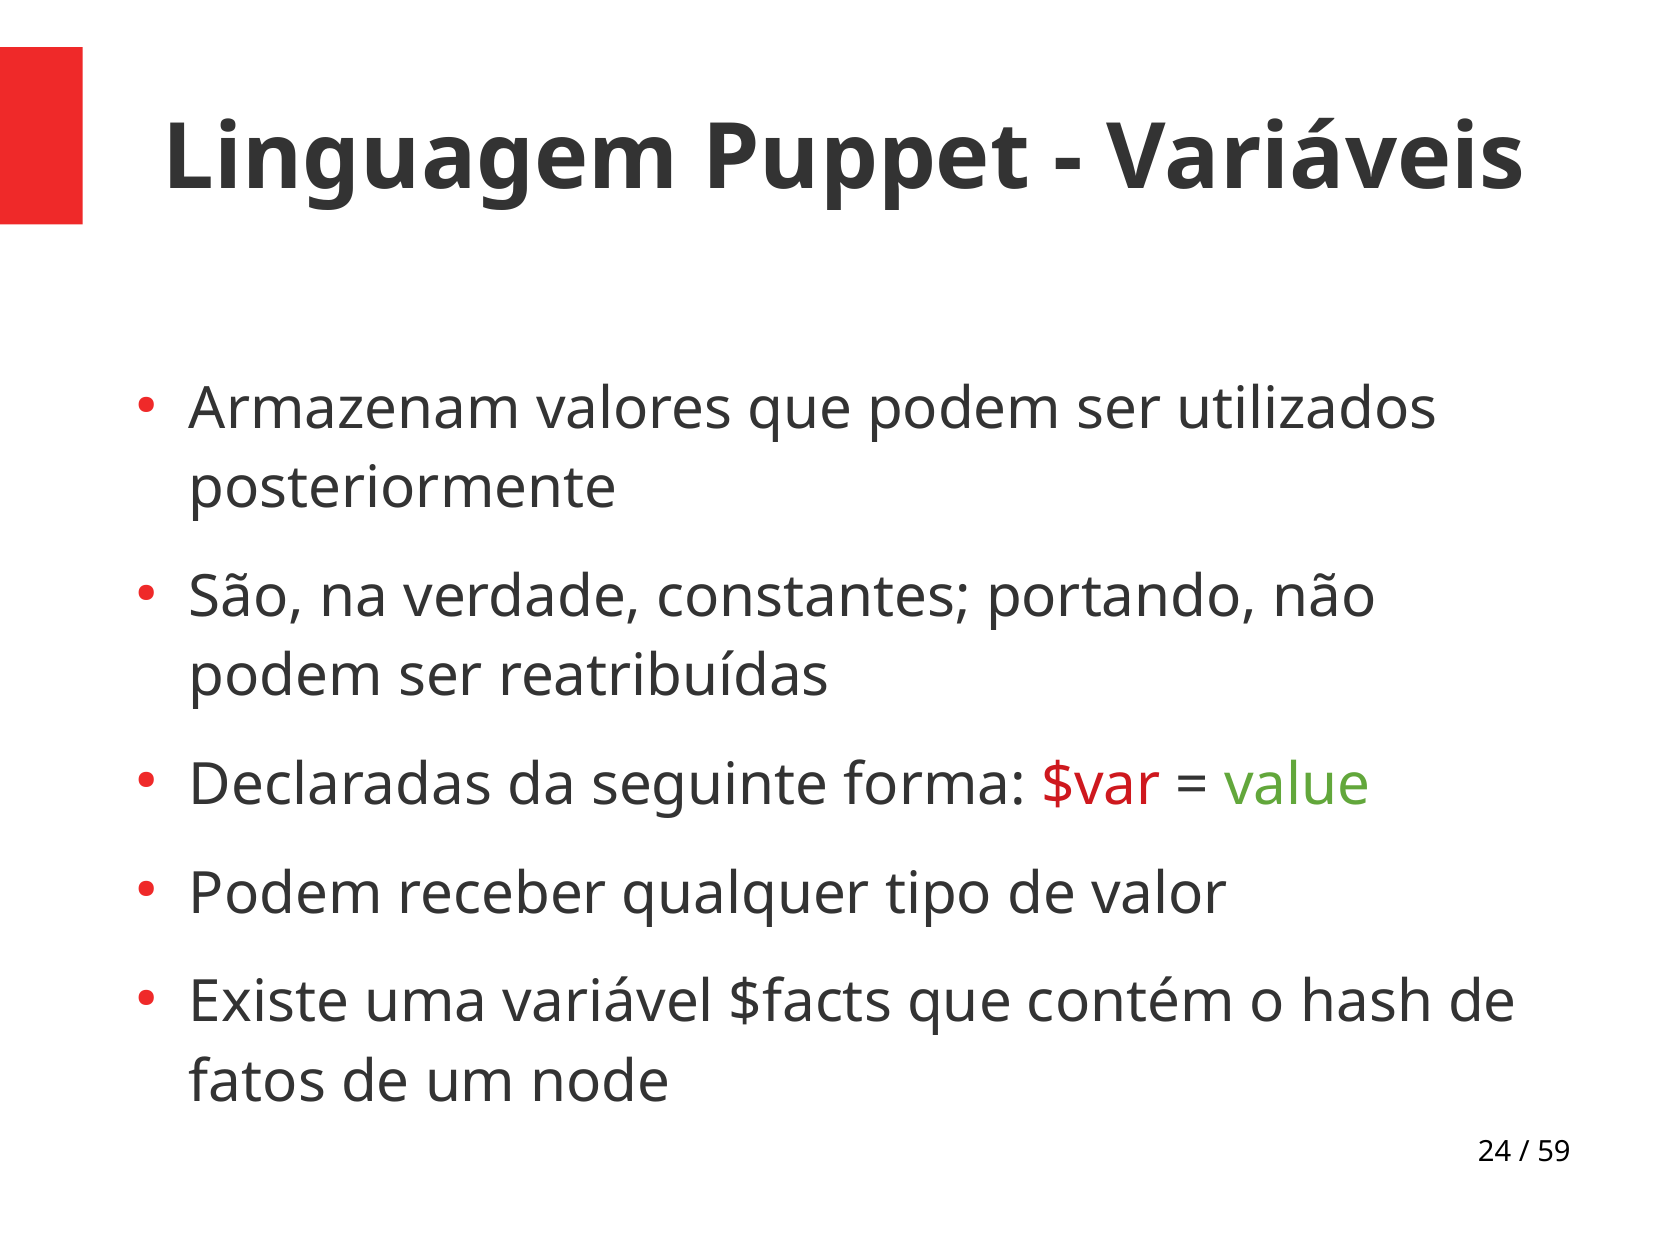

# Linguagem Puppet - Variáveis
Armazenam valores que podem ser utilizados posteriormente
São, na verdade, constantes; portando, não podem ser reatribuídas
Declaradas da seguinte forma: $var = value
Podem receber qualquer tipo de valor
Existe uma variável $facts que contém o hash de fatos de um node
24